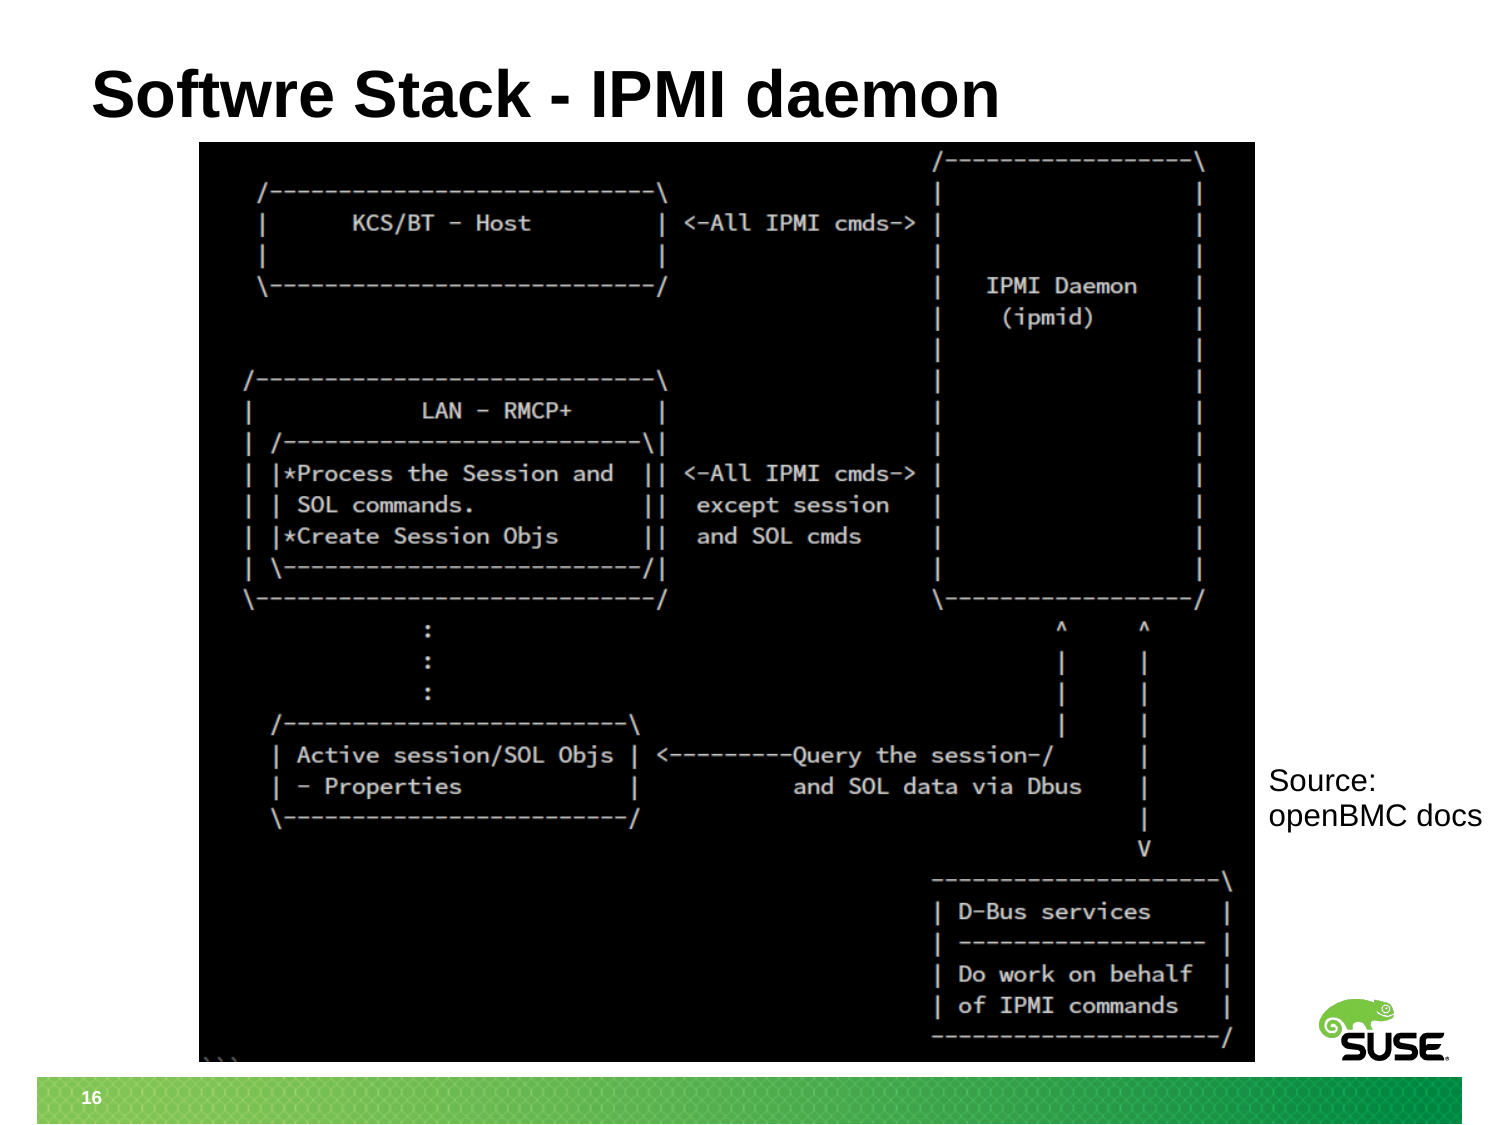

# Softwre Stack - IPMI daemon
Source:
openBMC docs